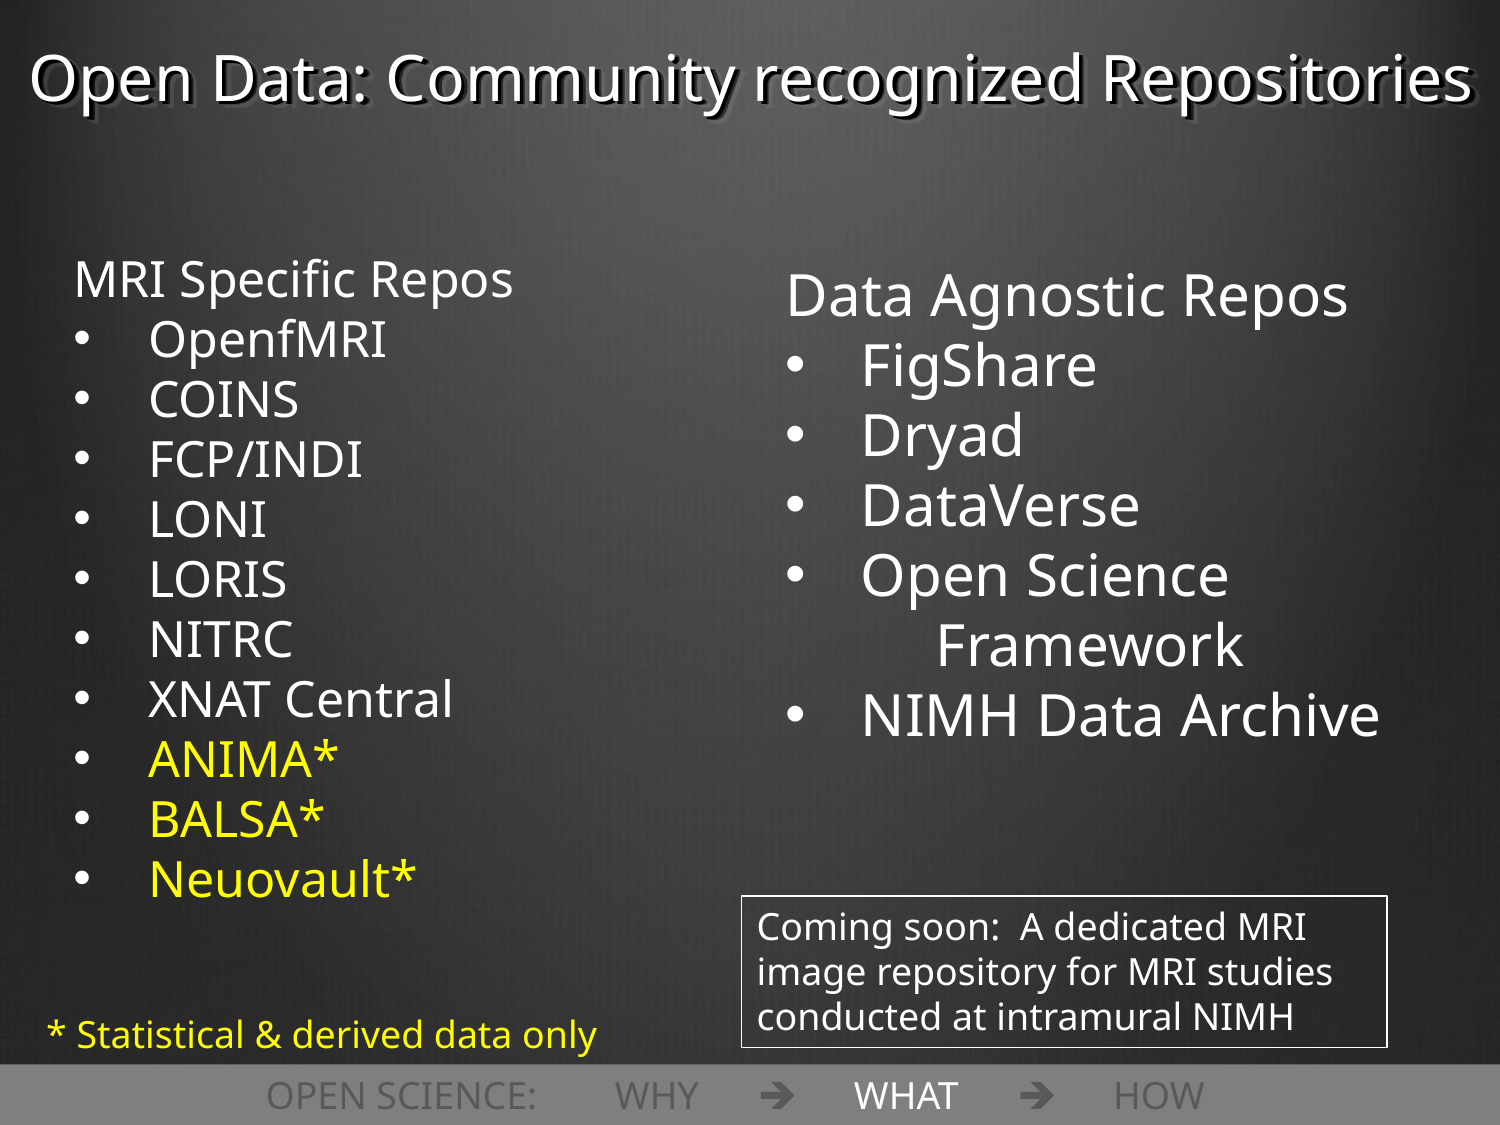

# Open Data: Community recognized Repositories
MRI Specific Repos
OpenfMRI
COINS
FCP/INDI
LONI
LORIS
NITRC
XNAT Central
ANIMA*
BALSA*
Neuovault*
Data Agnostic Repos
FigShare
Dryad
DataVerse
Open Science
Framework
NIMH Data Archive
Coming soon: A dedicated MRI image repository for MRI studies conducted at intramural NIMH
* Statistical & derived data only
OPEN SCIENCE: WHY  WHAT  HOW